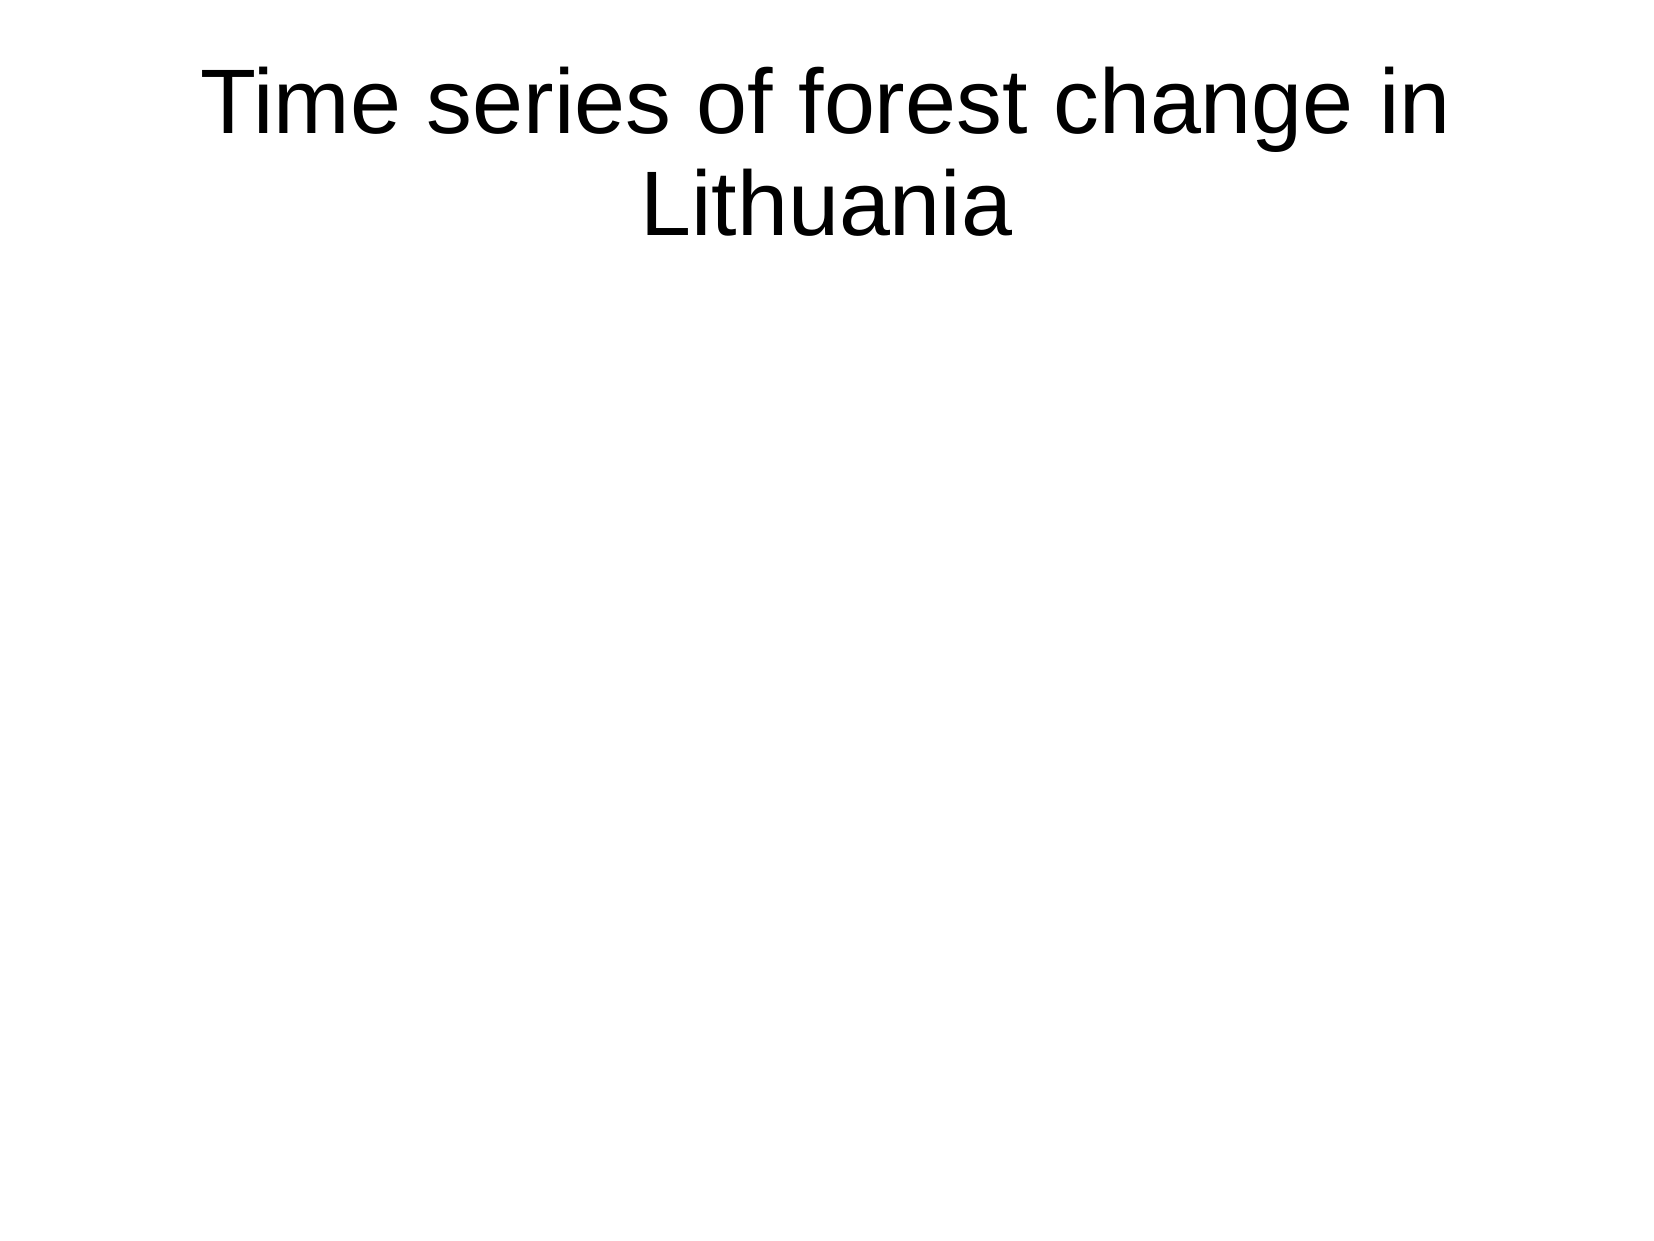

# Time series of forest change in Lithuania